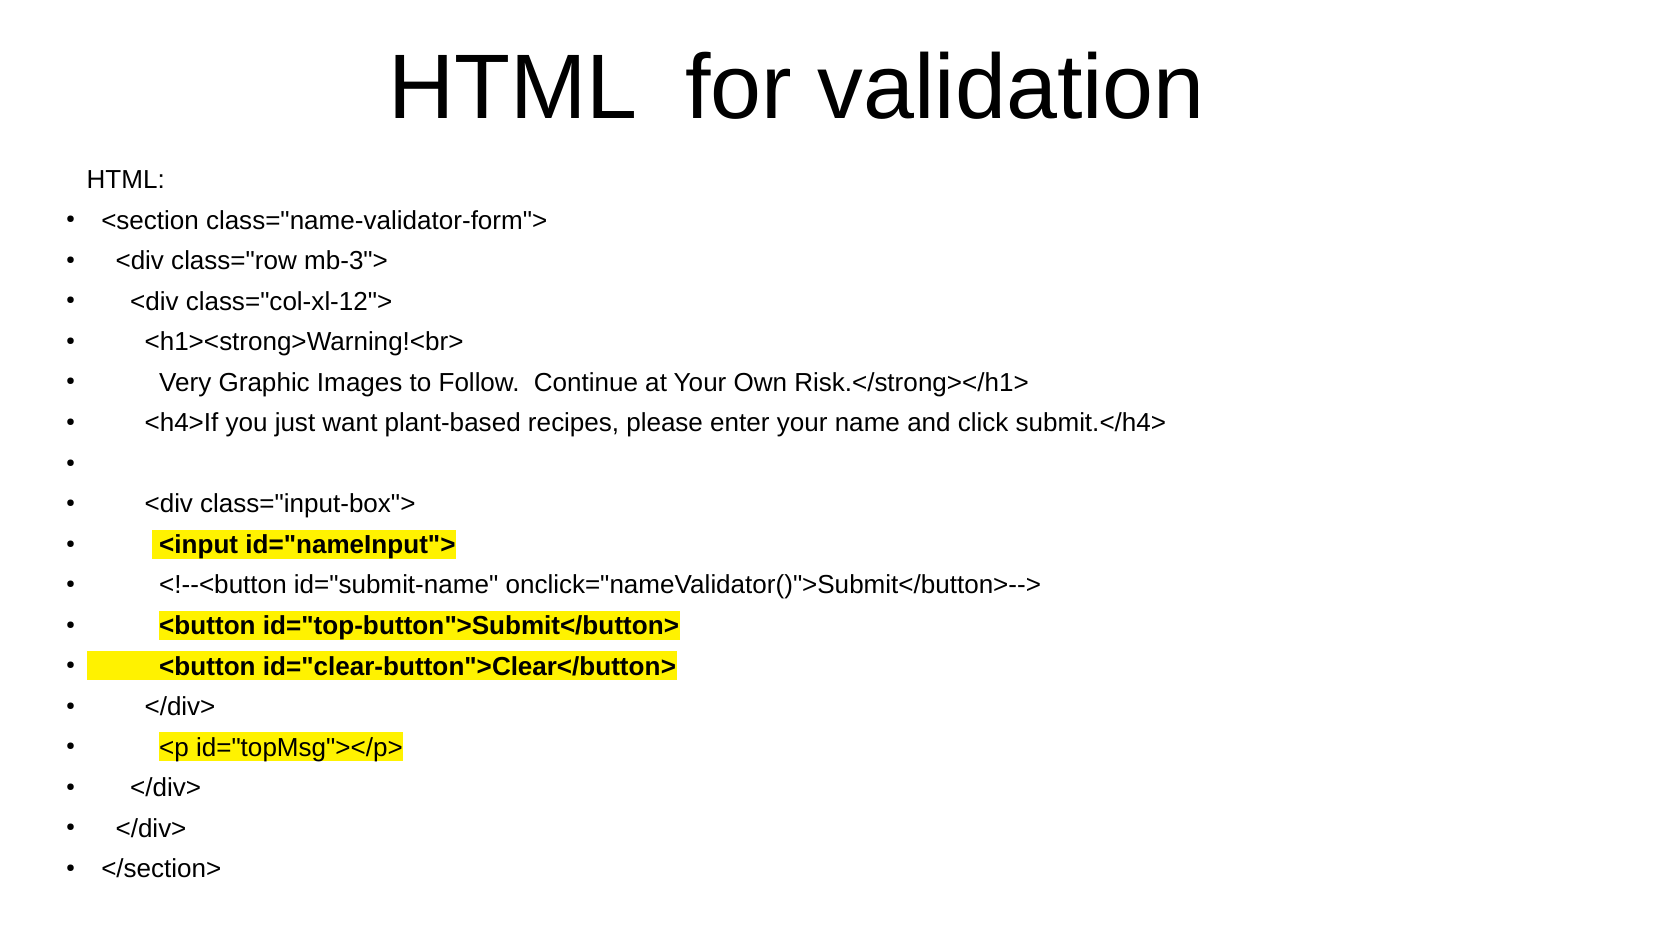

# HTML for validation
HTML:
 <section class="name-validator-form">
 <div class="row mb-3">
 <div class="col-xl-12">
 <h1><strong>Warning!<br>
 Very Graphic Images to Follow. Continue at Your Own Risk.</strong></h1>
 <h4>If you just want plant-based recipes, please enter your name and click submit.</h4>
 <div class="input-box">
 <input id="nameInput">
 <!--<button id="submit-name" onclick="nameValidator()">Submit</button>-->
 <button id="top-button">Submit</button>
 <button id="clear-button">Clear</button>
 </div>
 <p id="topMsg"></p>
 </div>
 </div>
 </section>